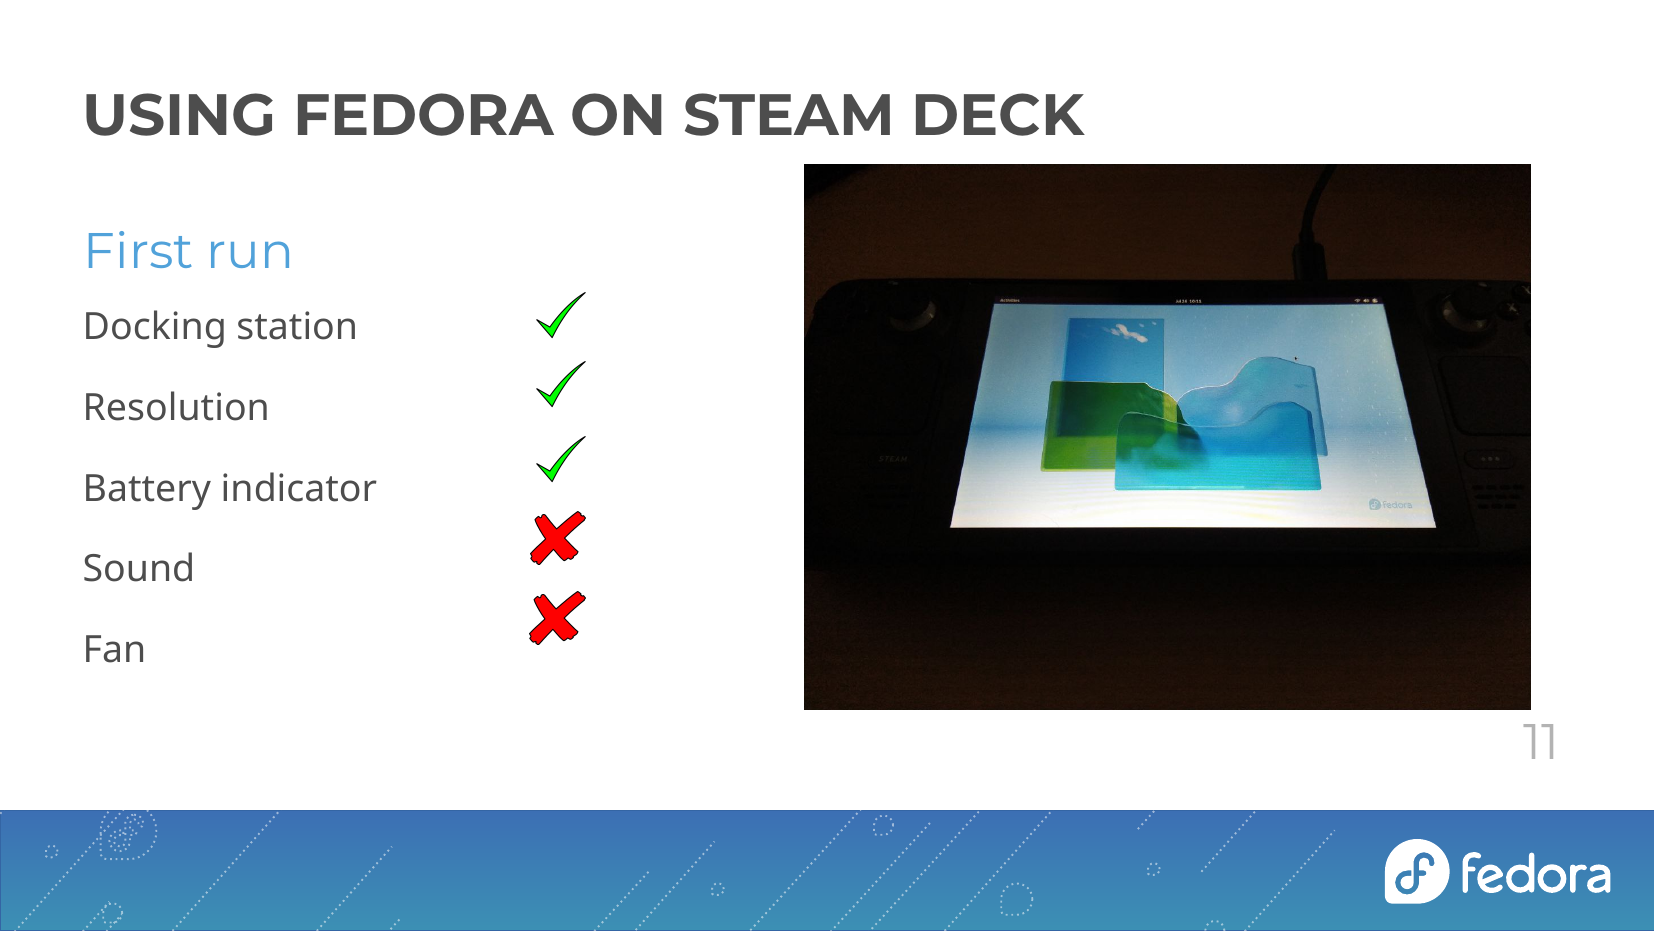

# Using Fedora on Steam Deck
First run
Docking station
Resolution
Battery indicator
Sound
Fan
11